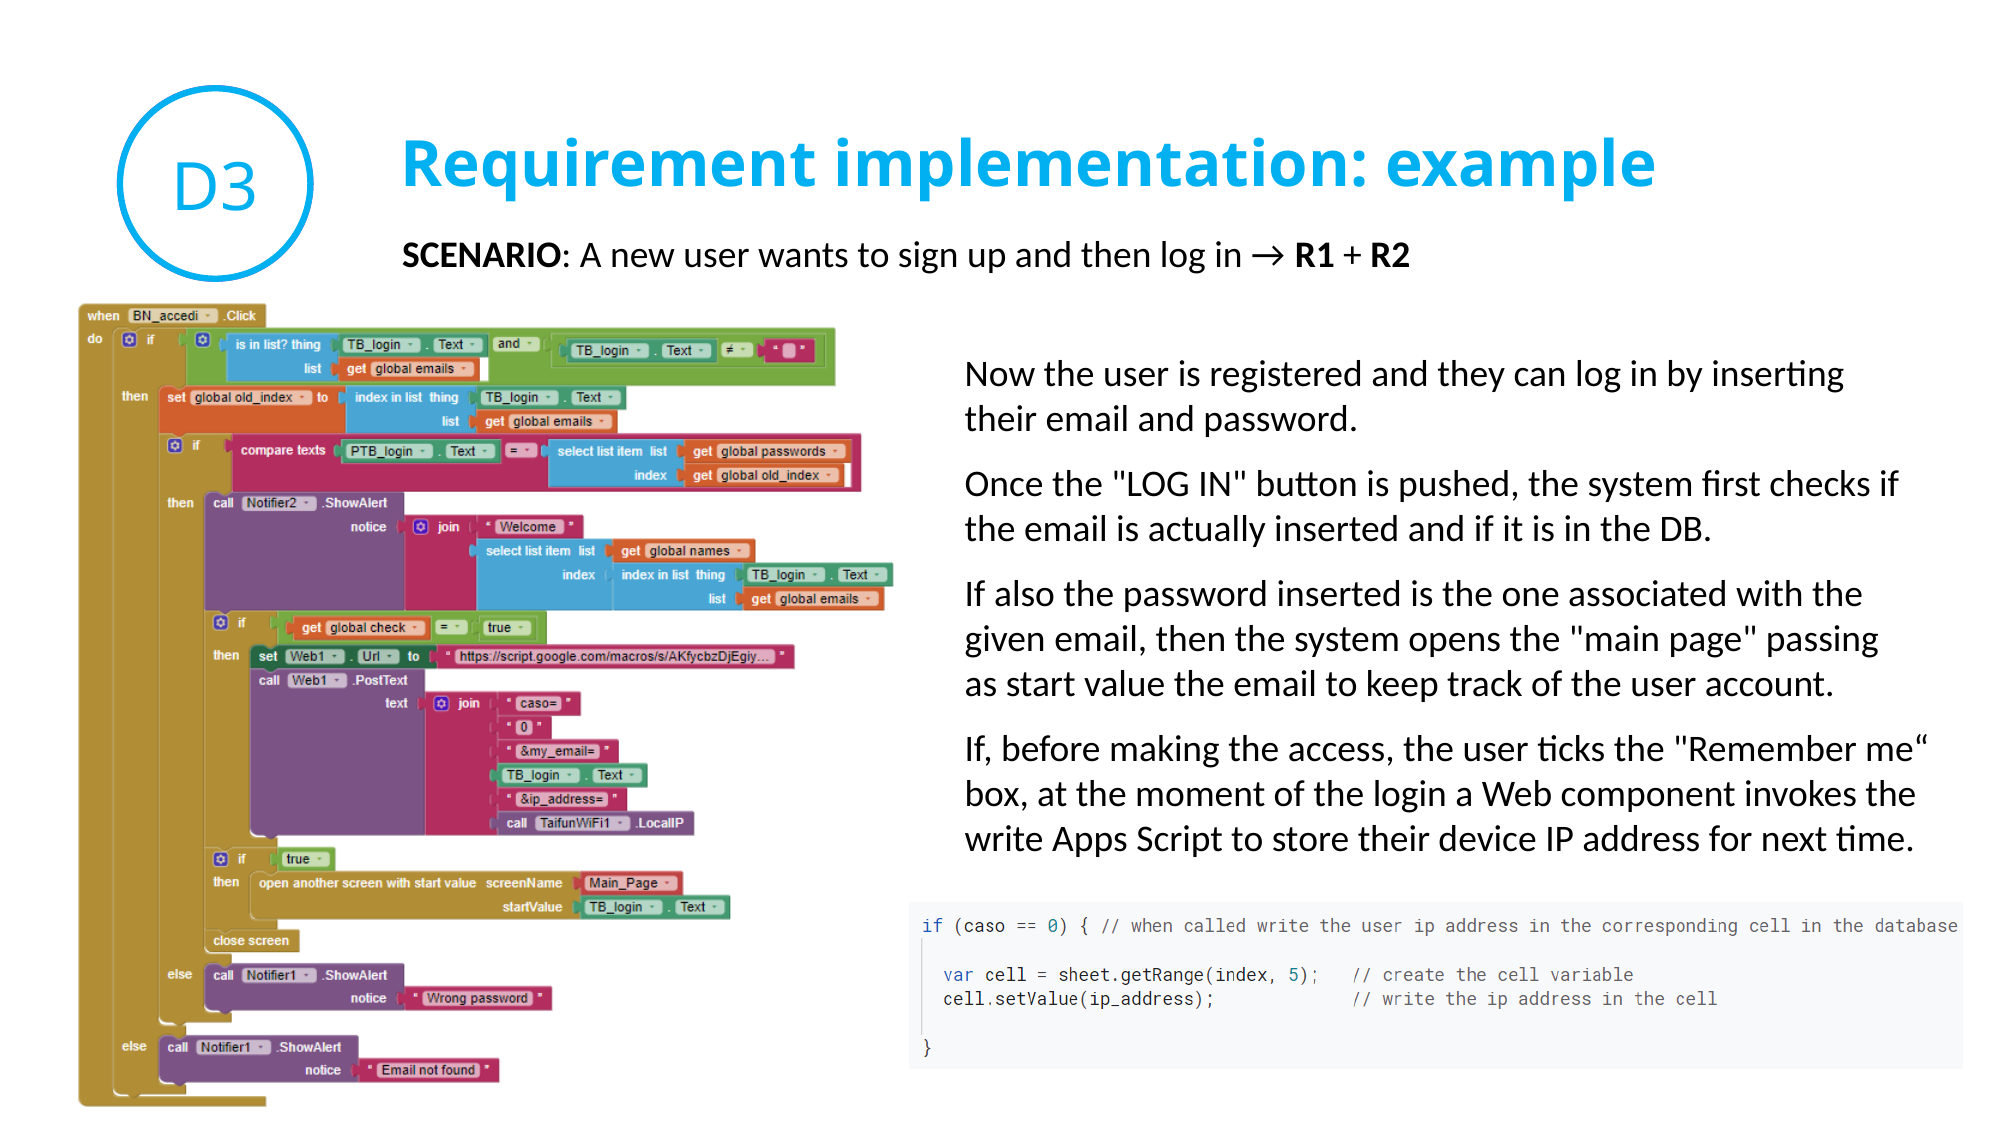

D1
D3
# Requirement implementation: example
SCENARIO: A new user wants to sign up and then log in → R1 + R2
Now the user is registered and they can log in by inserting
their email and password.
Once the "LOG IN" button is pushed, the system first checks if
the email is actually inserted and if it is in the DB.
If also the password inserted is the one associated with the
given email, then the system opens the "main page" passing
as start value the email to keep track of the user account.
If, before making the access, the user ticks the "Remember me“
box, at the moment of the login a Web component invokes the
write Apps Script to store their device IP address for next time.